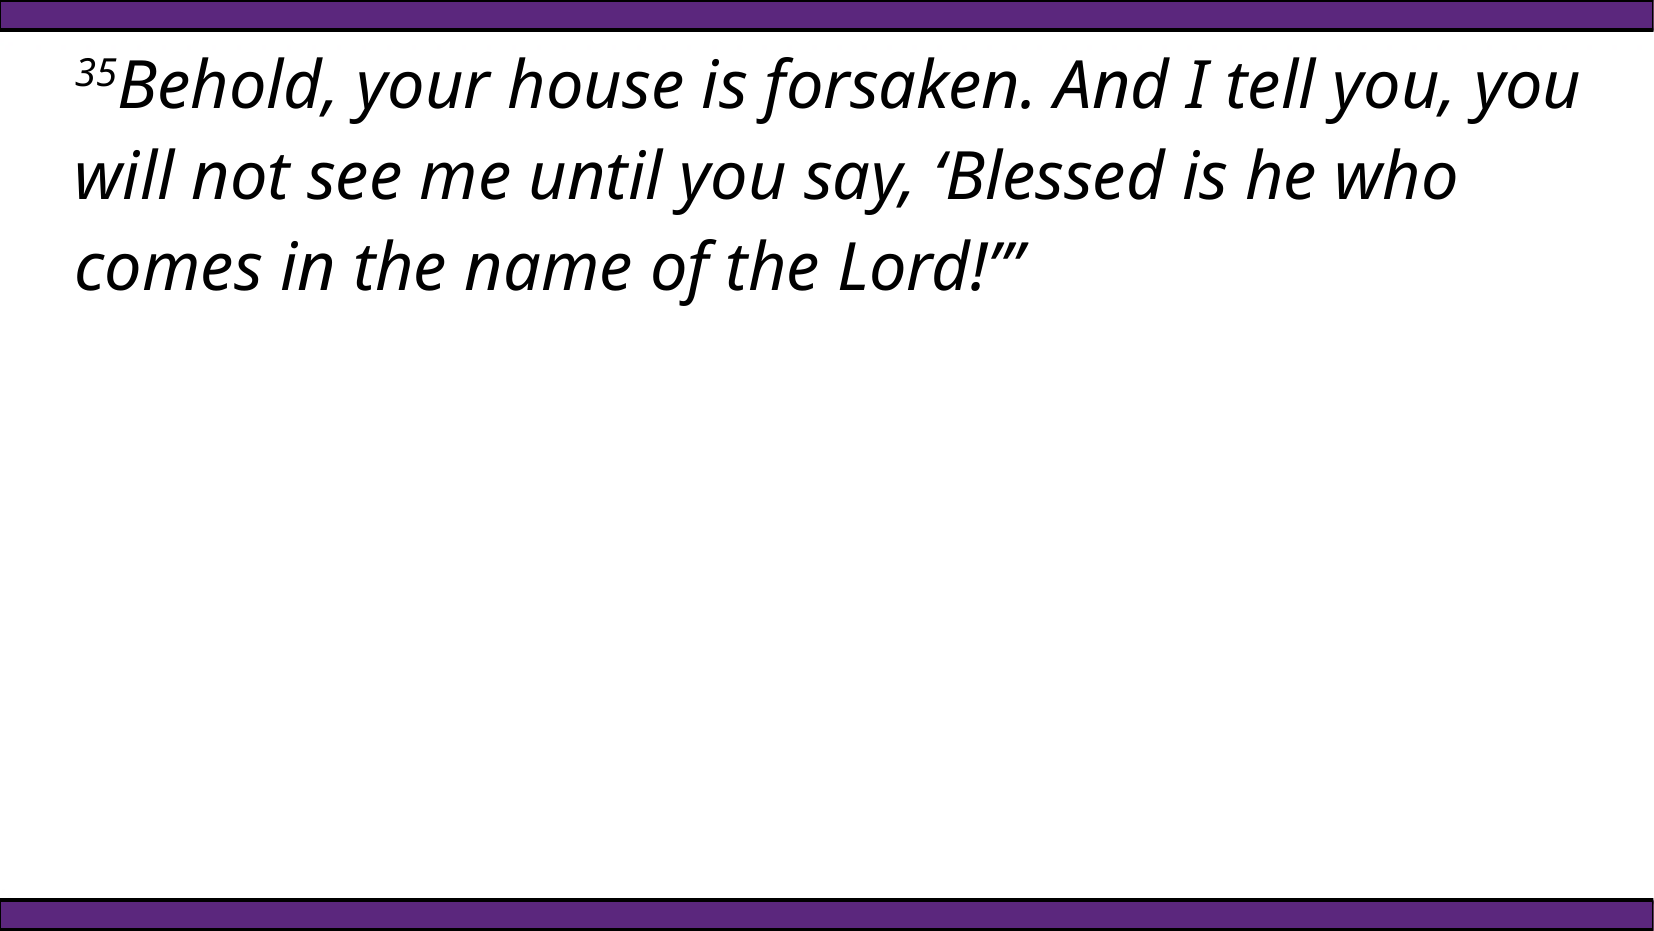

35Behold, your house is forsaken. And I tell you, you will not see me until you say, ‘Blessed is he who comes in the name of the Lord!’”